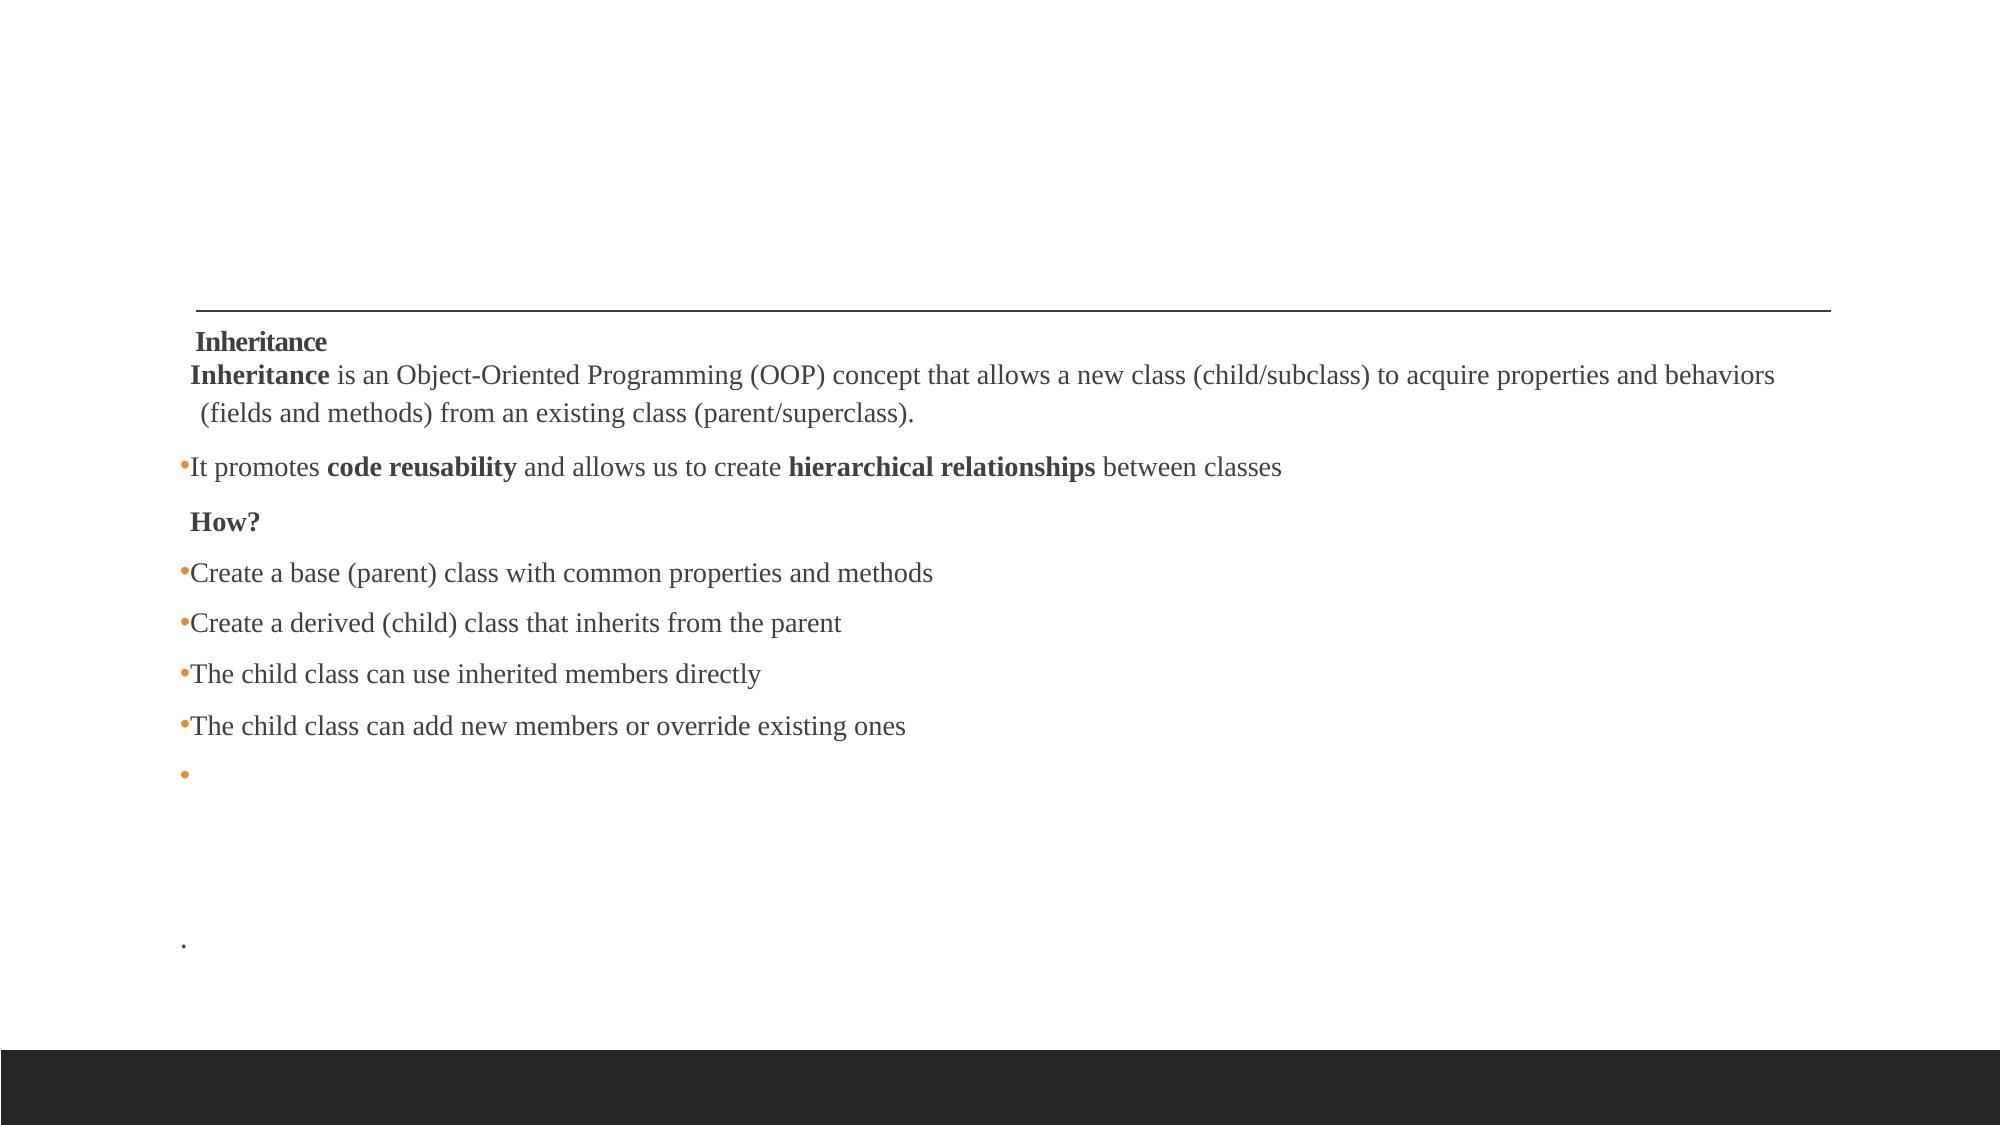

# Inheritance
Inheritance is an Object-Oriented Programming (OOP) concept that allows a new class (child/subclass) to acquire properties and behaviors (fields and methods) from an existing class (parent/superclass).
It promotes code reusability and allows us to create hierarchical relationships between classes
How?
Create a base (parent) class with common properties and methods
Create a derived (child) class that inherits from the parent
The child class can use inherited members directly
The child class can add new members or override existing ones
.